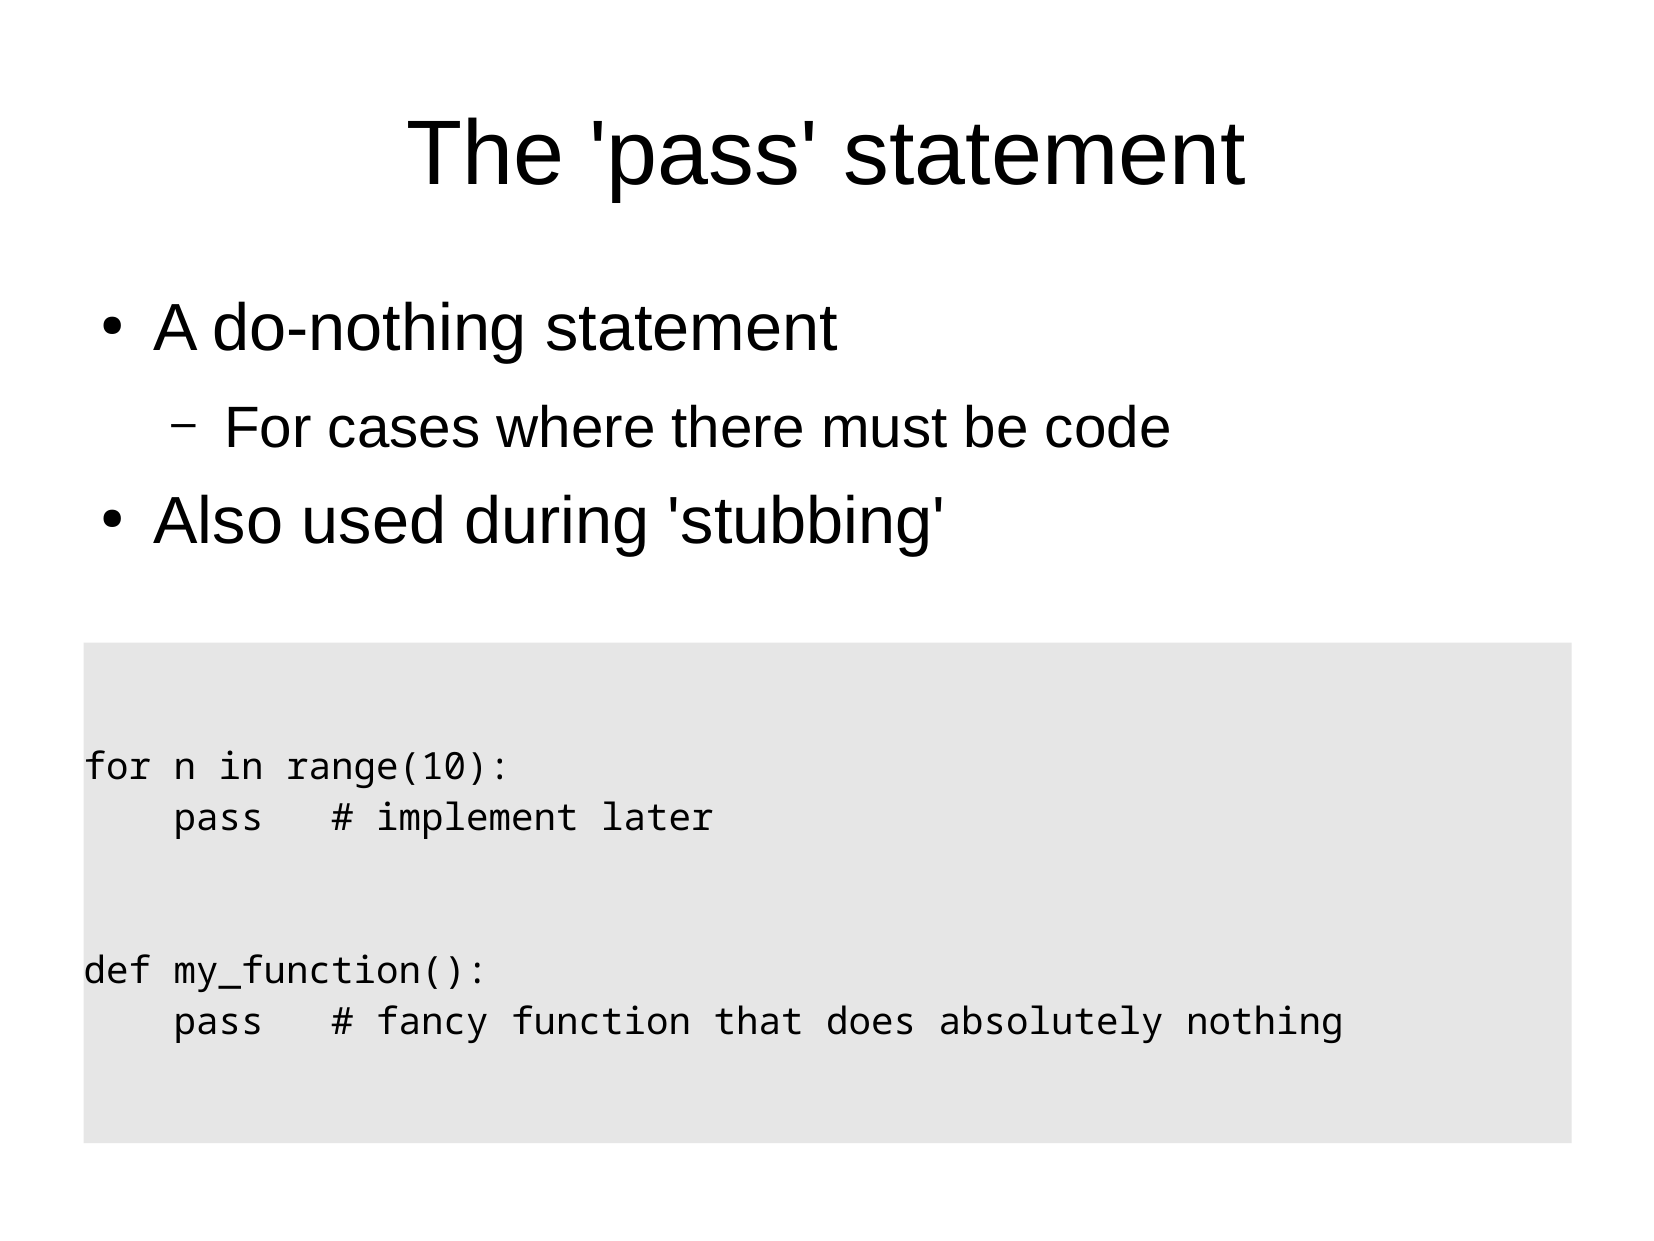

# The 'pass' statement
A do-nothing statement
For cases where there must be code
Also used during 'stubbing'
for n in range(10):
 pass # implement later
def my_function():
 pass # fancy function that does absolutely nothing